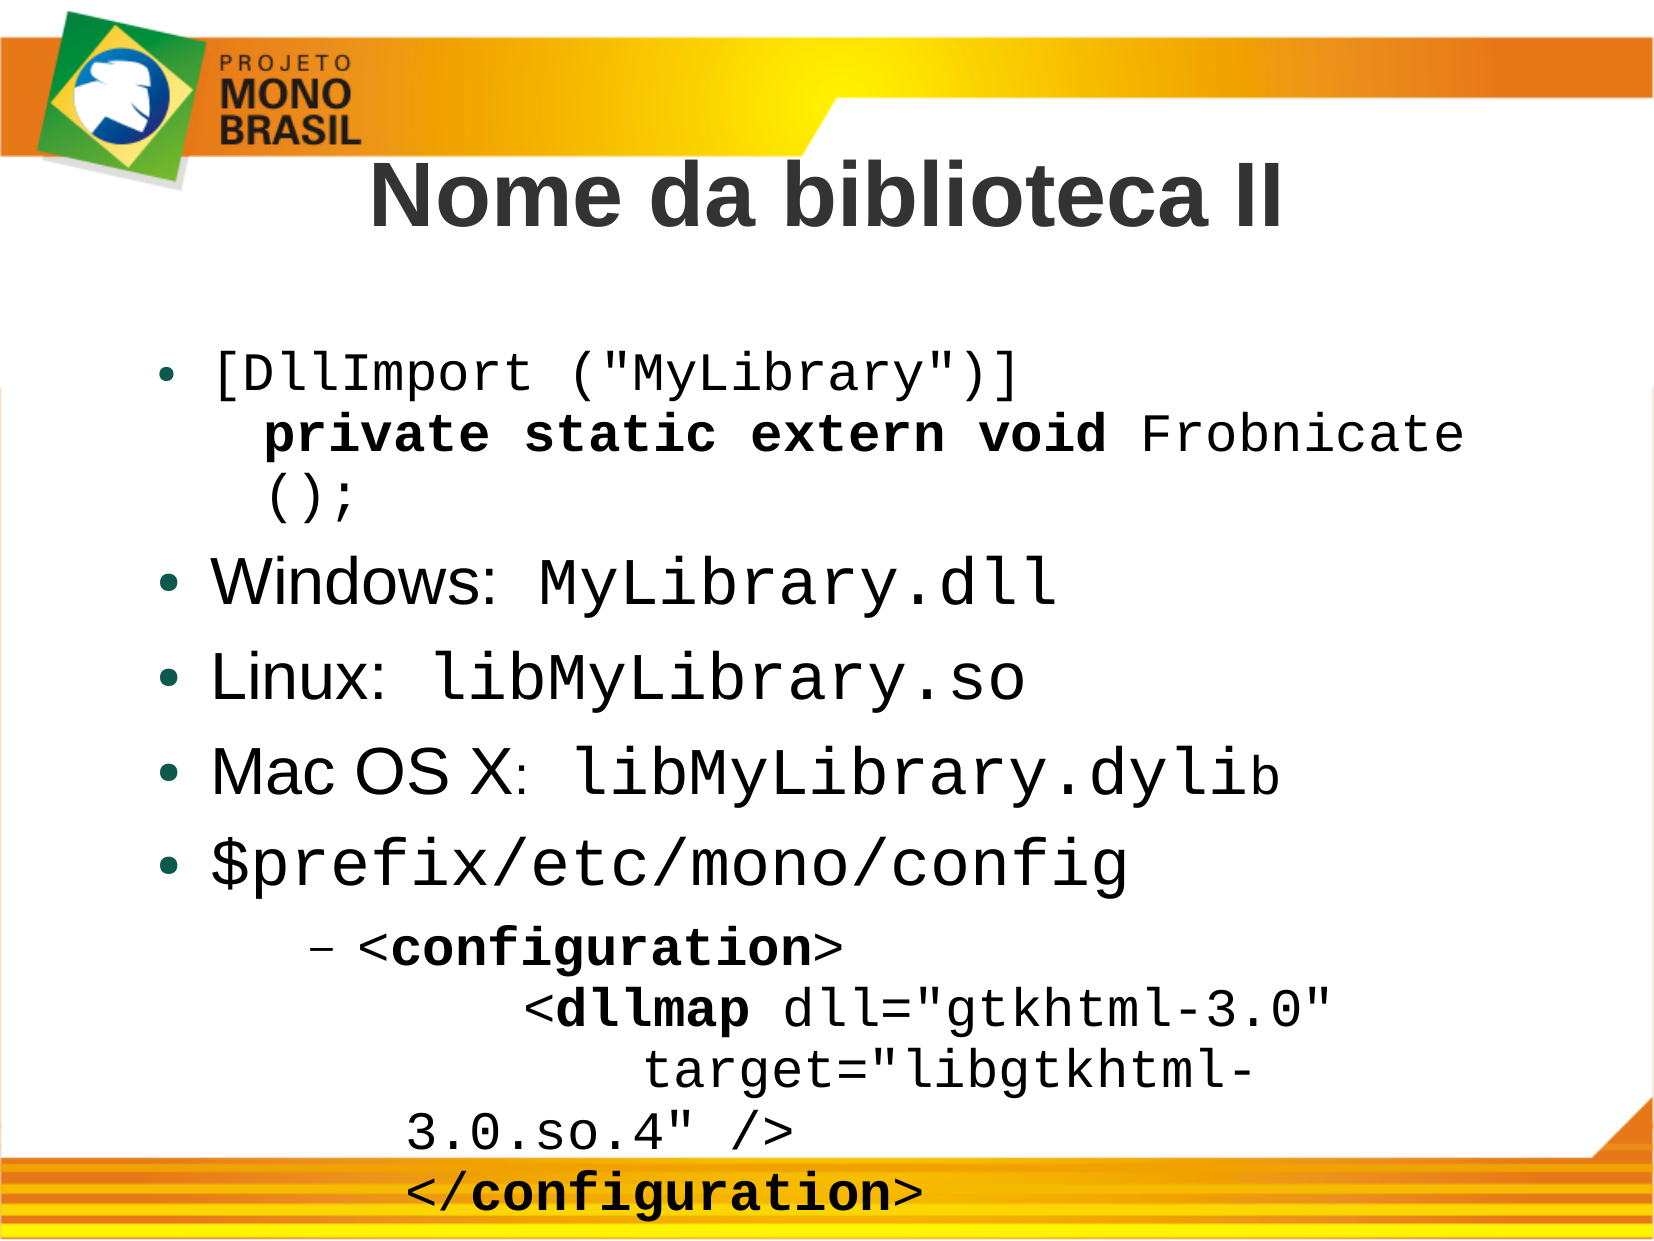

# Nome da biblioteca II
[DllImport ("MyLibrary")]
private static extern void Frobnicate ();
Windows: MyLibrary.dll
Linux: libMyLibrary.so
Mac OS X: libMyLibrary.dylib
$prefix/etc/mono/config
<configuration>
	<dllmap dll="gtkhtml-3.0"
		target="libgtkhtml-3.0.so.4" />
</configuration>